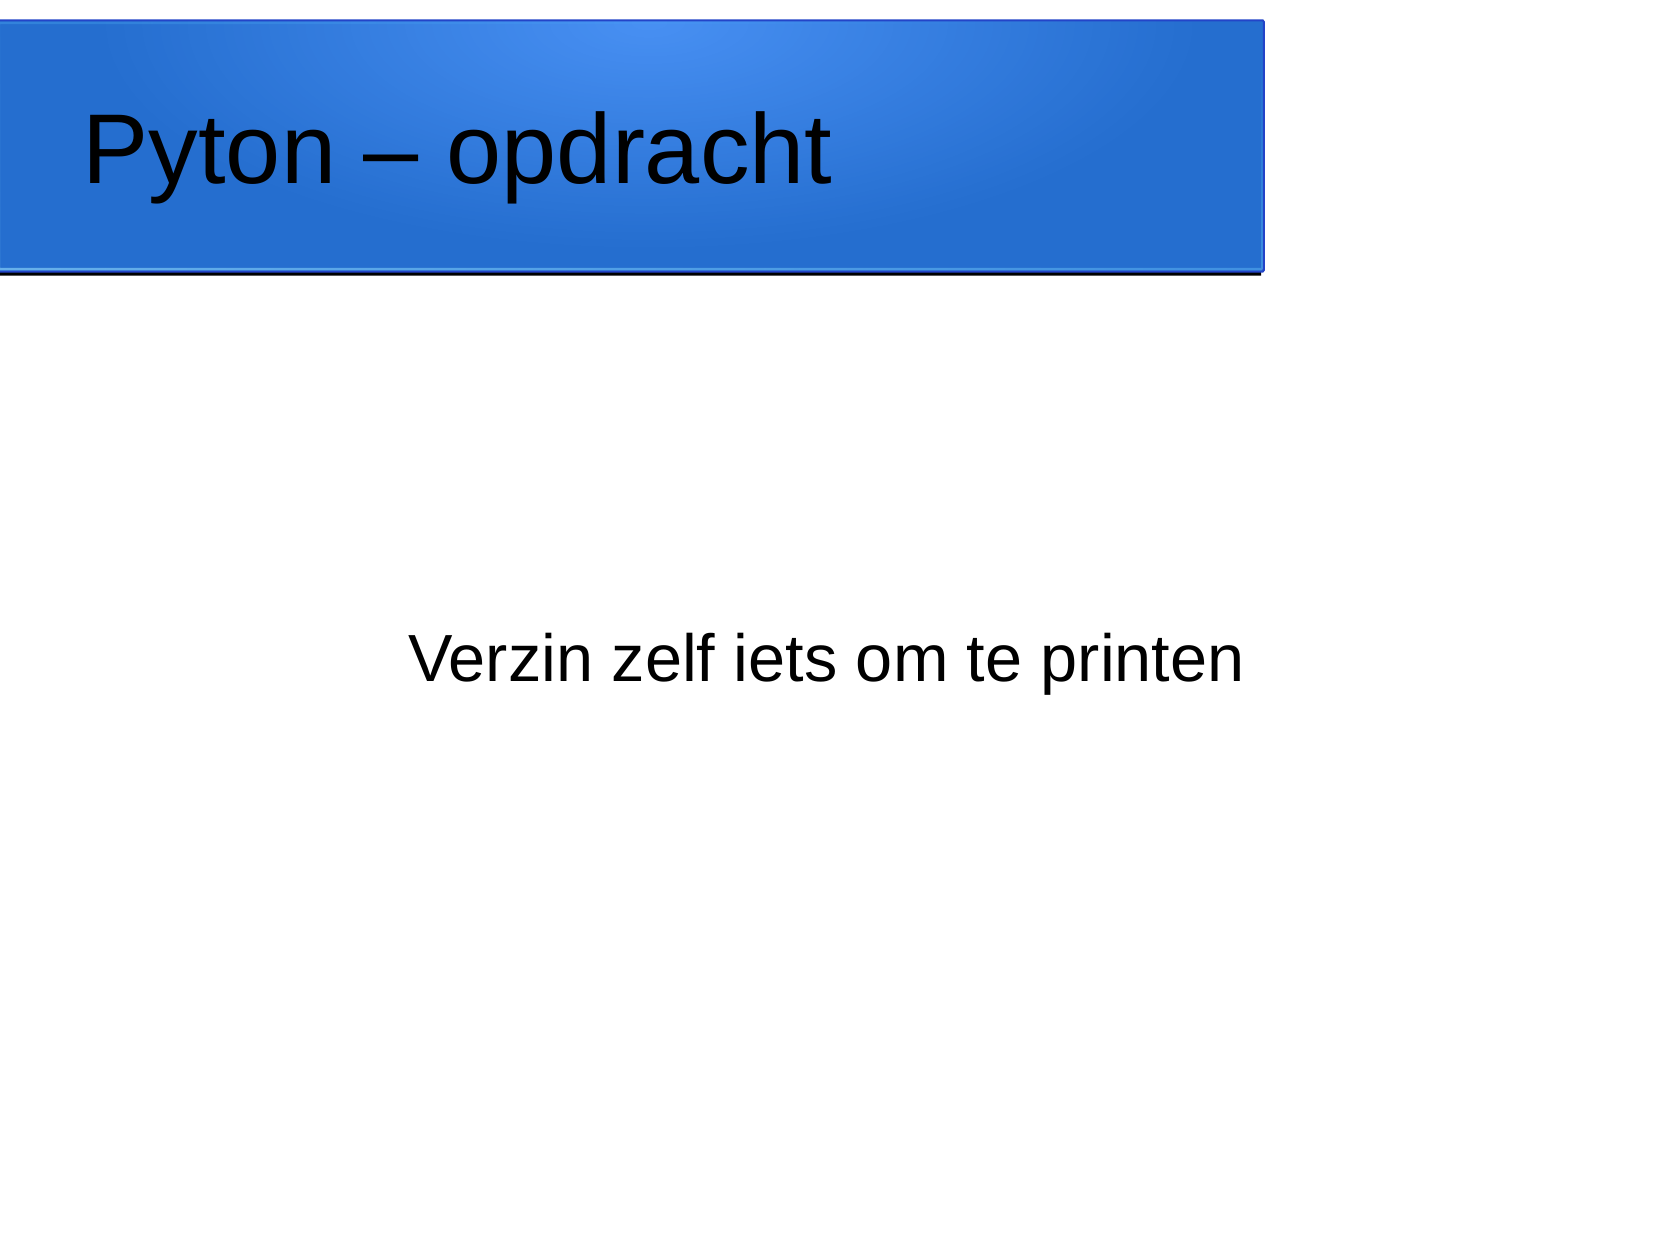

# Pyton – opdracht
Verzin zelf iets om te printen